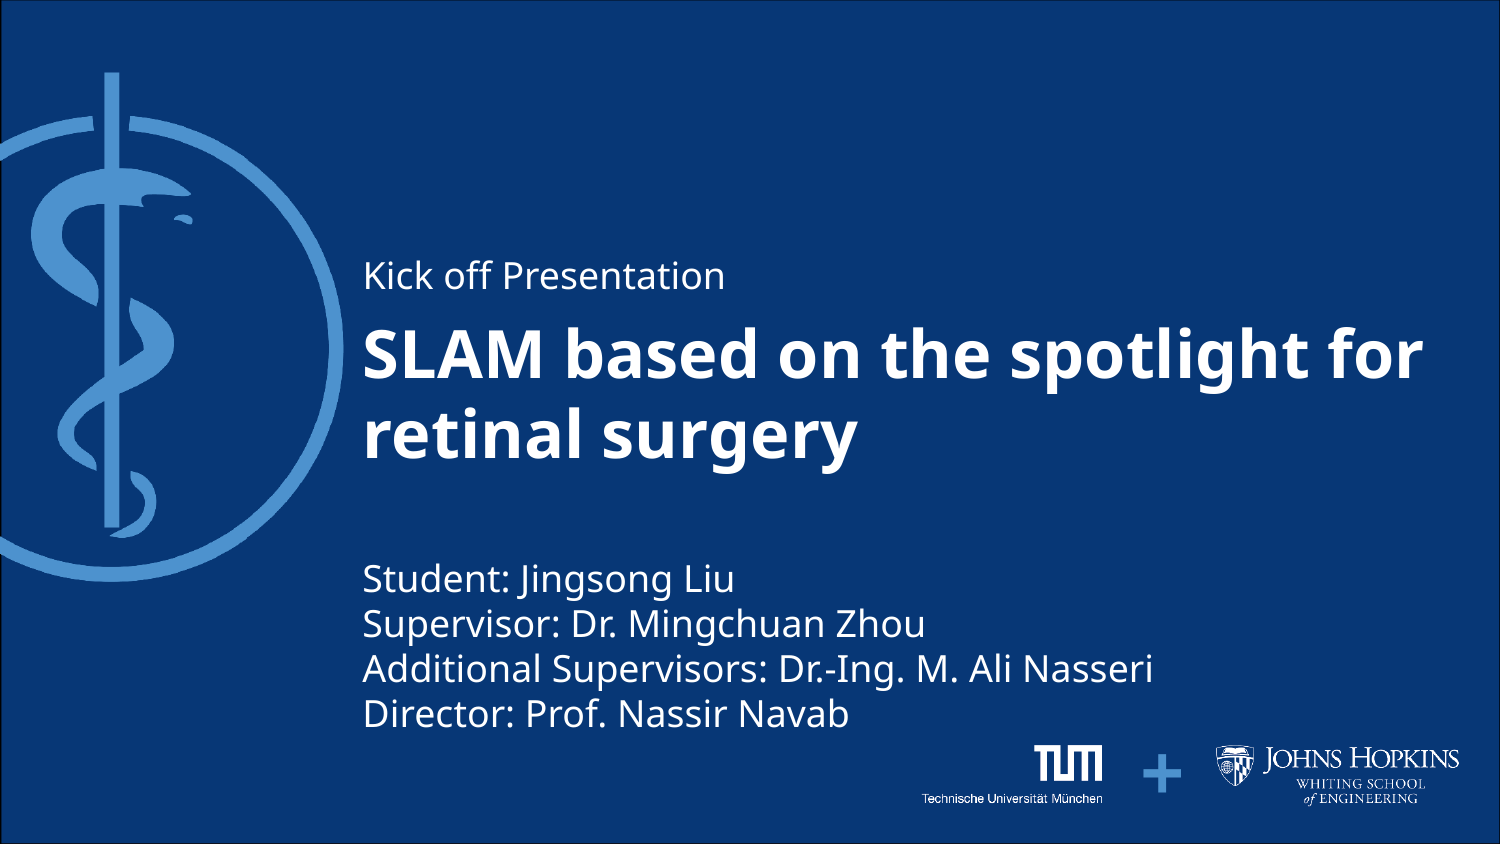

Kick off Presentation
# SLAM based on the spotlight for retinal surgery
Student: Jingsong Liu
Supervisor: Dr. Mingchuan Zhou
Additional Supervisors: Dr.-Ing. M. Ali Nasseri
Director: Prof. Nassir Navab